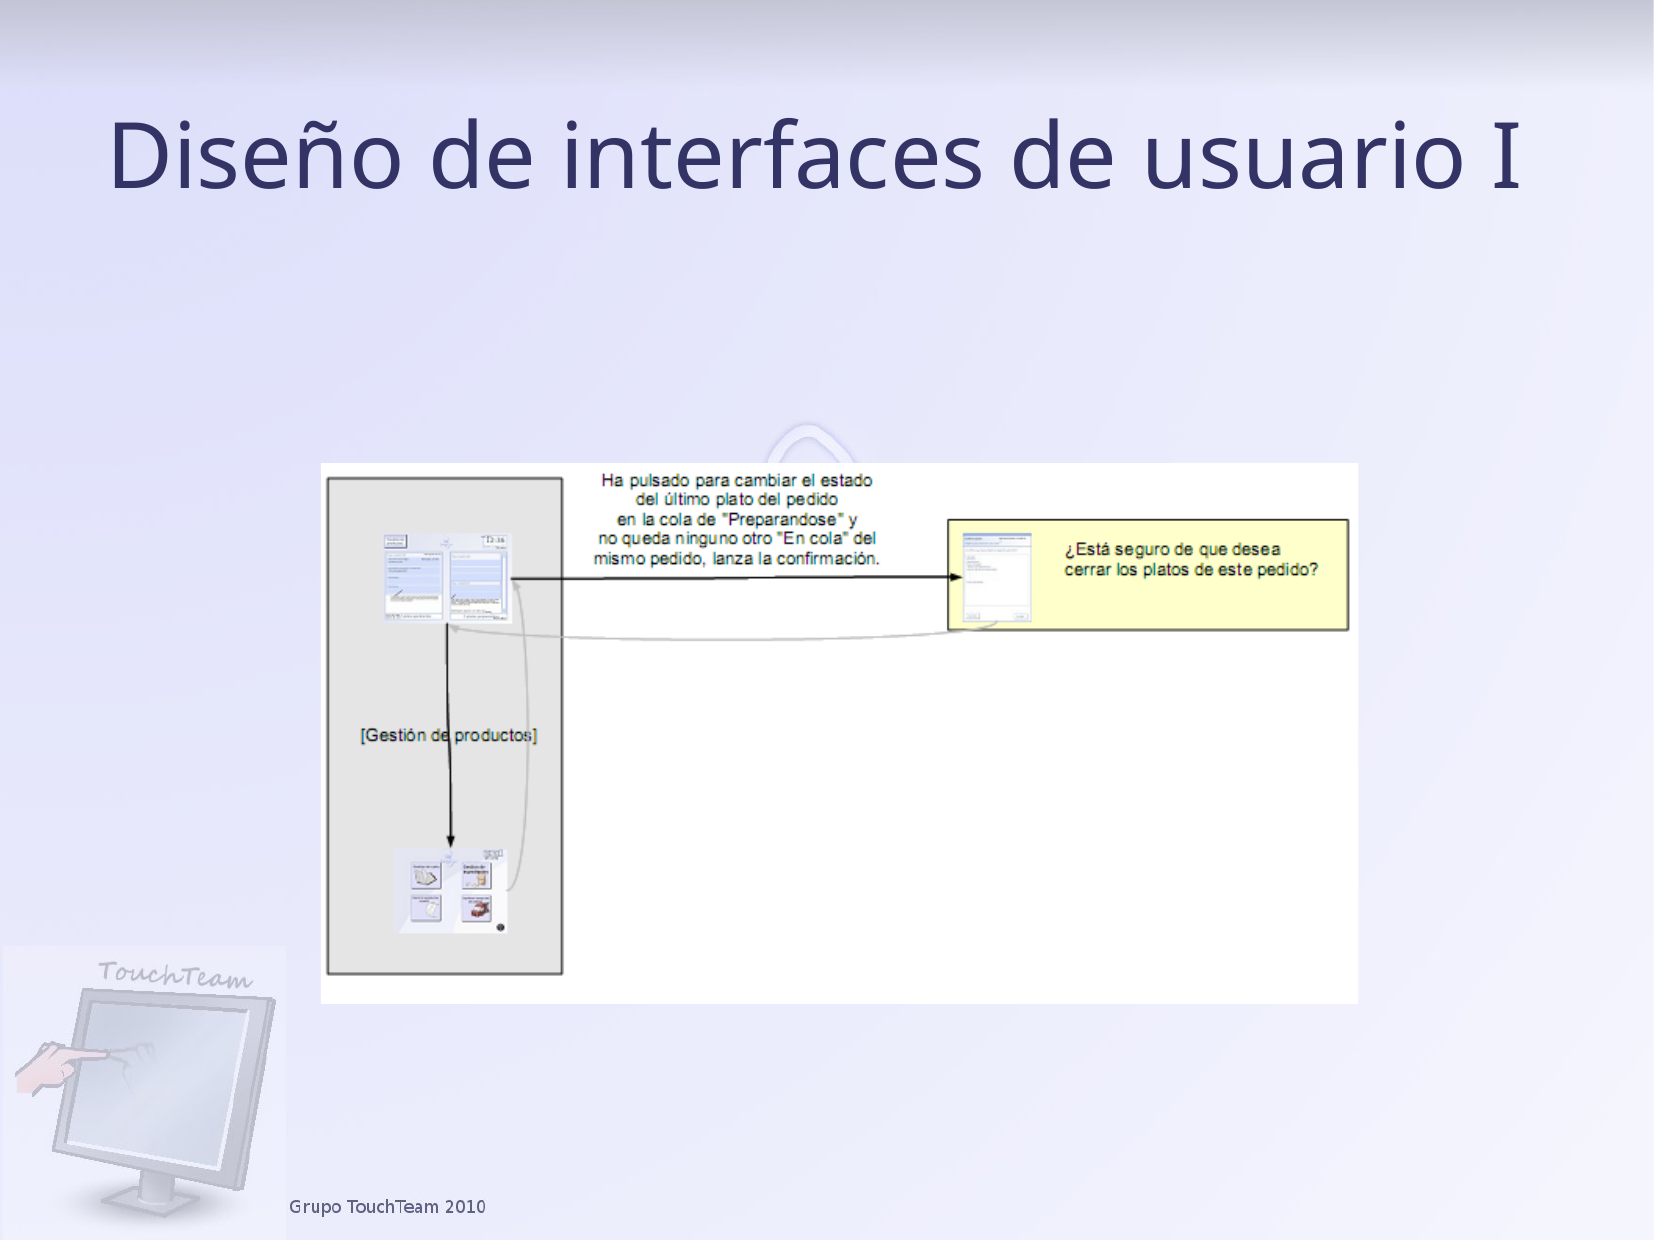

# Diseño de interfaces de usuario I